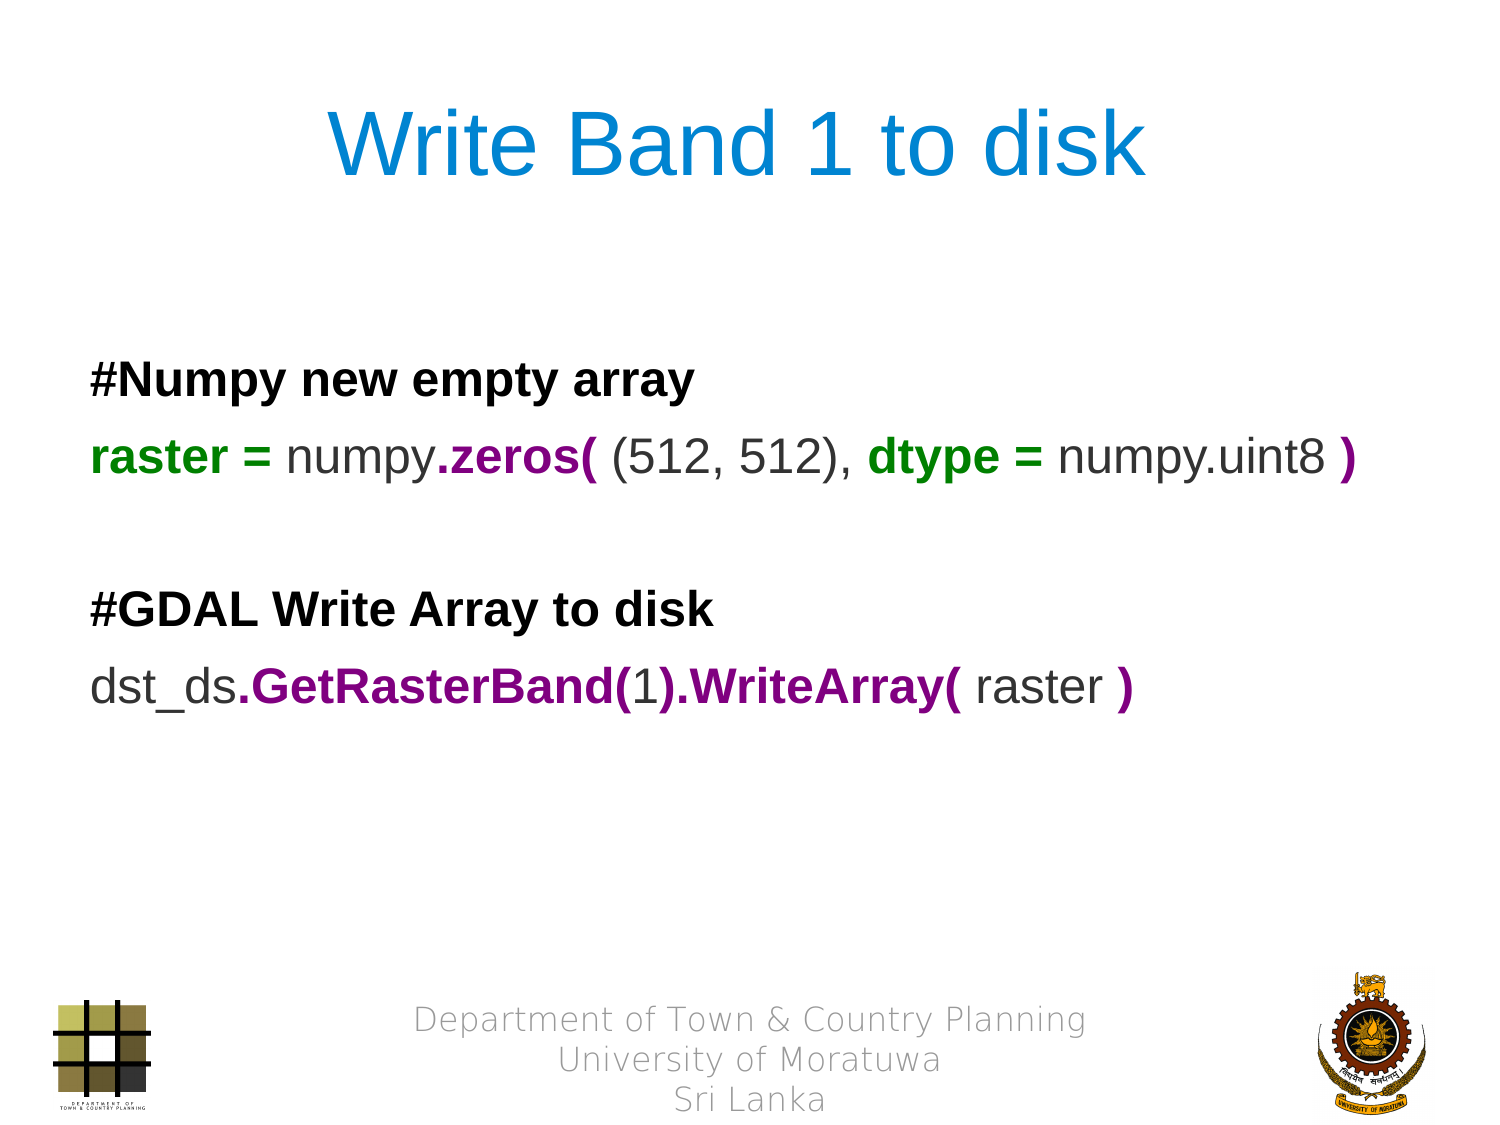

# Write Band 1 to disk
#Numpy new empty array
raster = numpy.zeros( (512, 512), dtype = numpy.uint8 )
#GDAL Write Array to disk
dst_ds.GetRasterBand(1).WriteArray( raster )